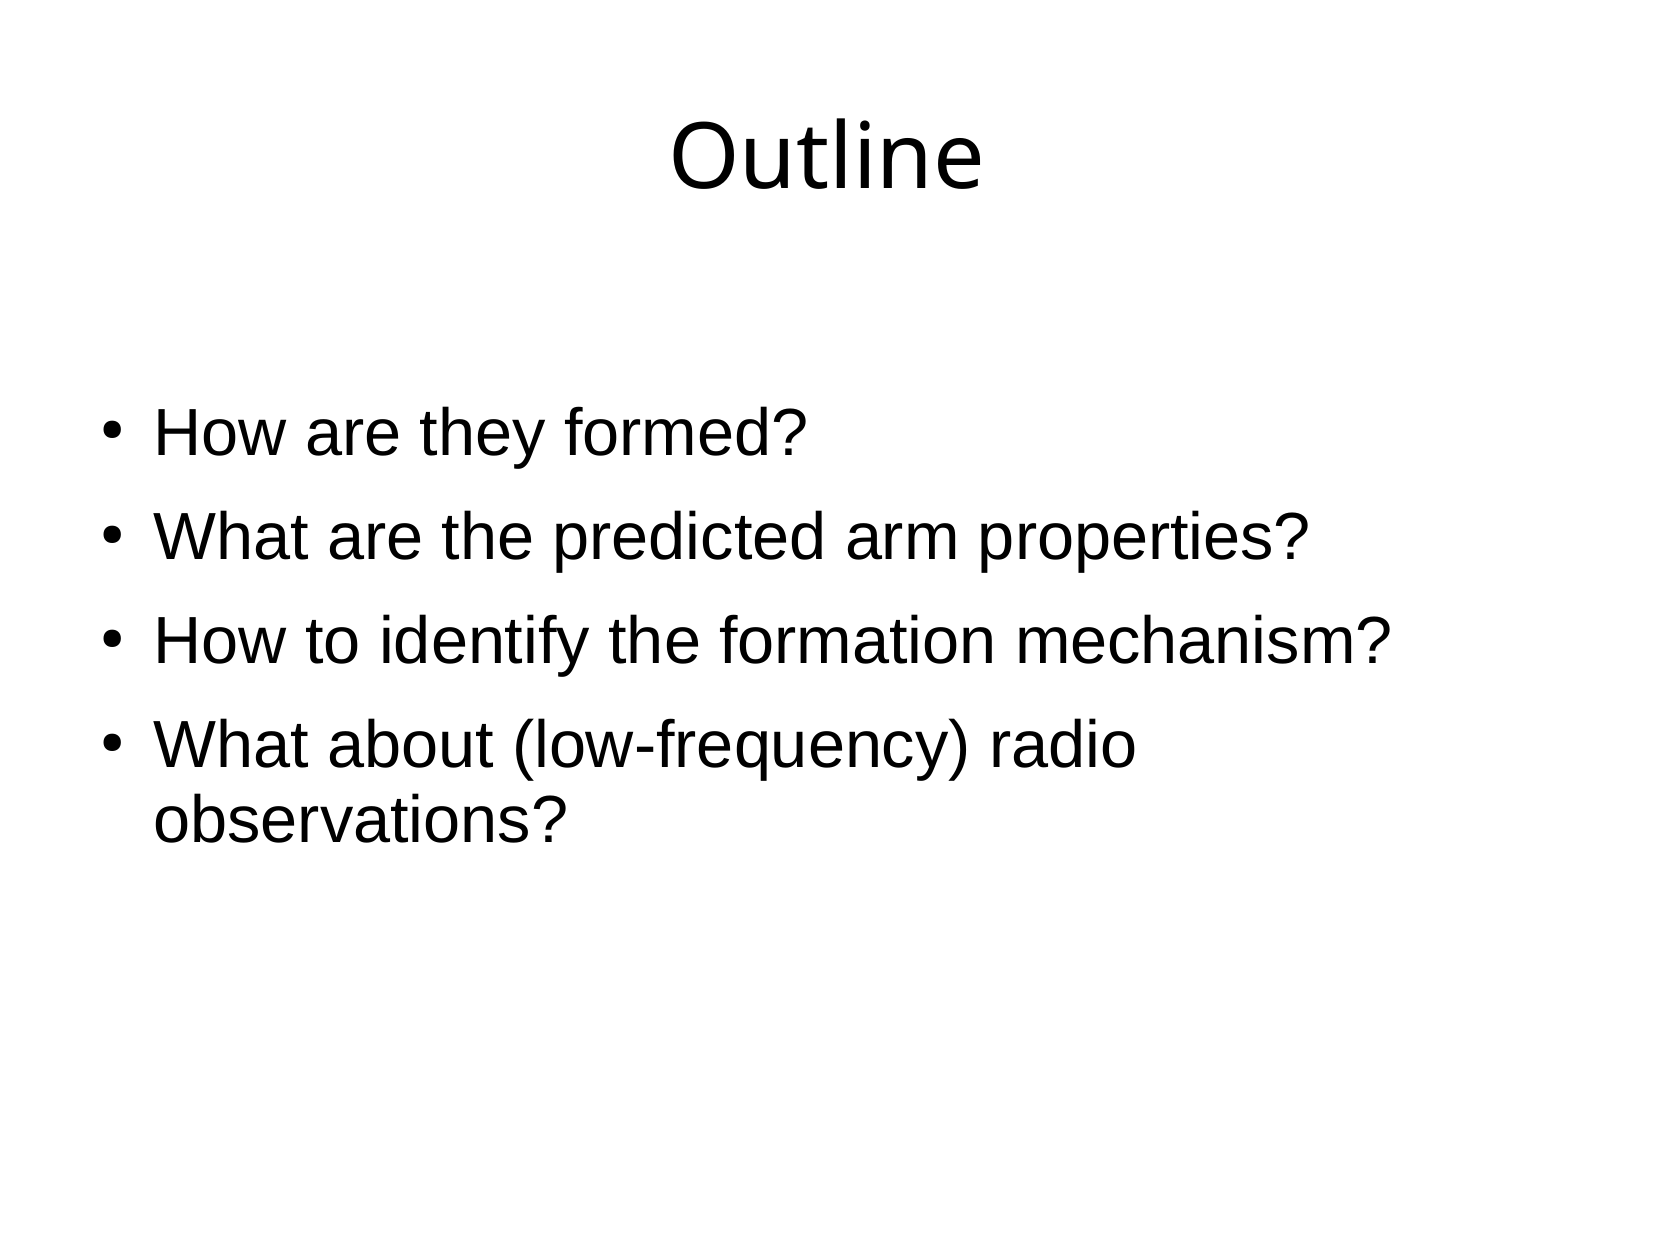

# Outline
How are they formed?
What are the predicted arm properties?
How to identify the formation mechanism?
What about (low-frequency) radio observations?